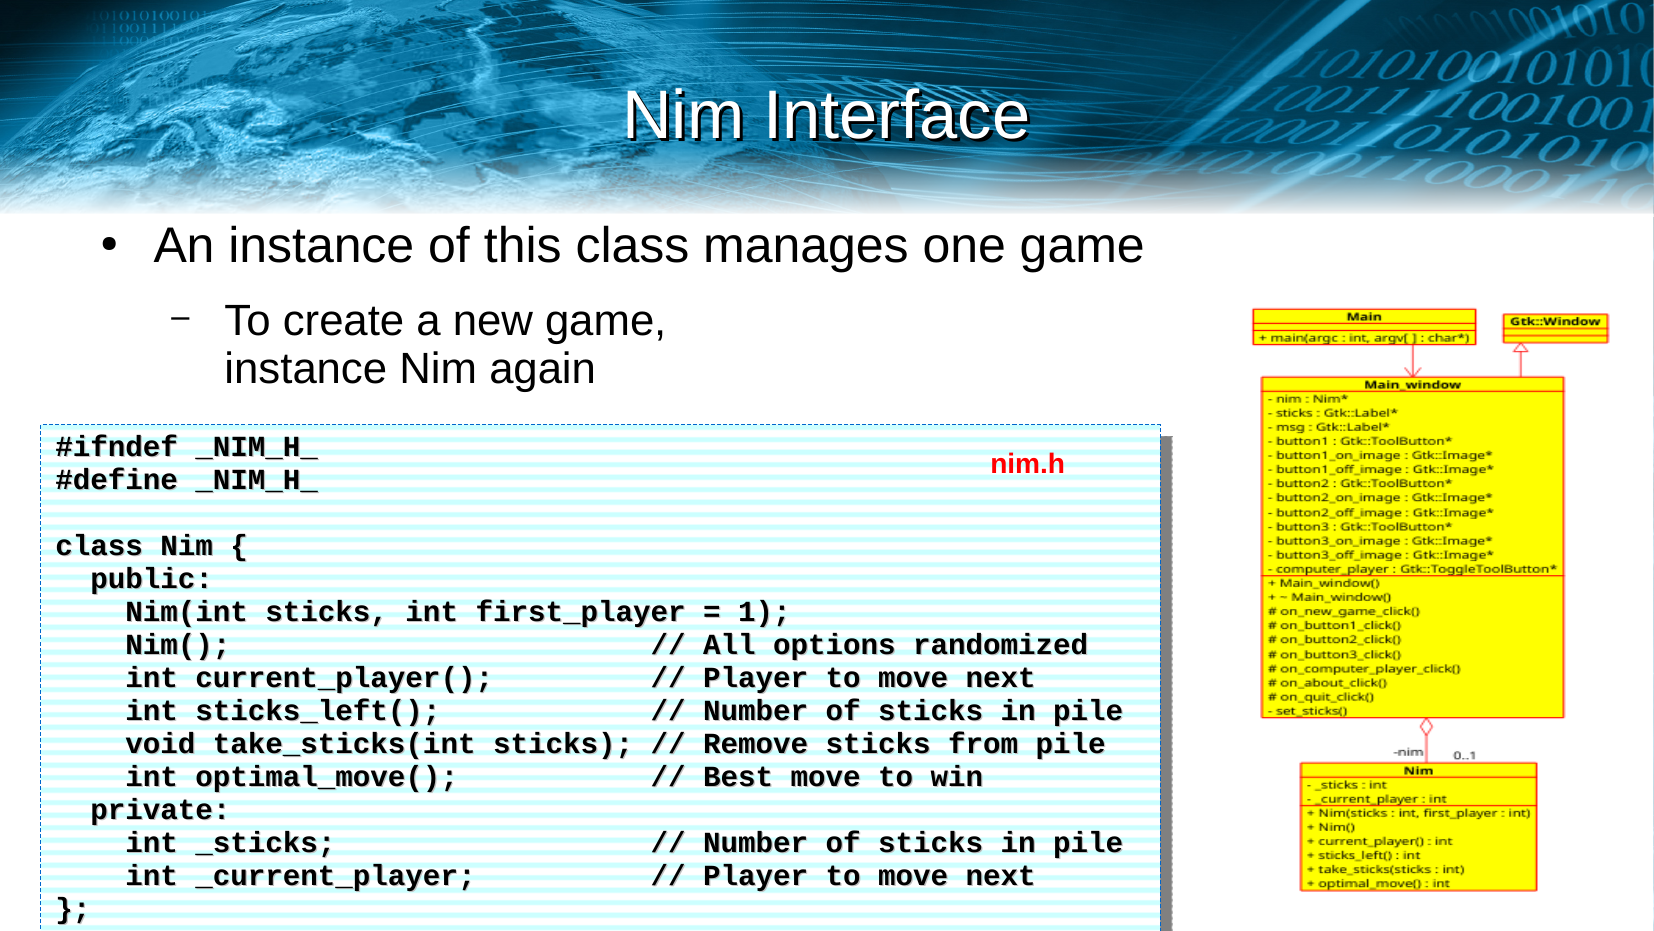

# Nim Interface
An instance of this class manages one game
To create a new game,
instance Nim again
#ifndef _NIM_H_
#define _NIM_H_
class Nim {
 public:
 Nim(int sticks, int first_player = 1);
 Nim(); // All options randomized
 int current_player(); // Player to move next
 int sticks_left(); // Number of sticks in pile
 void take_sticks(int sticks); // Remove sticks from pile
 int optimal_move(); // Best move to win
 private:
 int _sticks; // Number of sticks in pile
 int _current_player; // Player to move next
};
#endif
nim.h